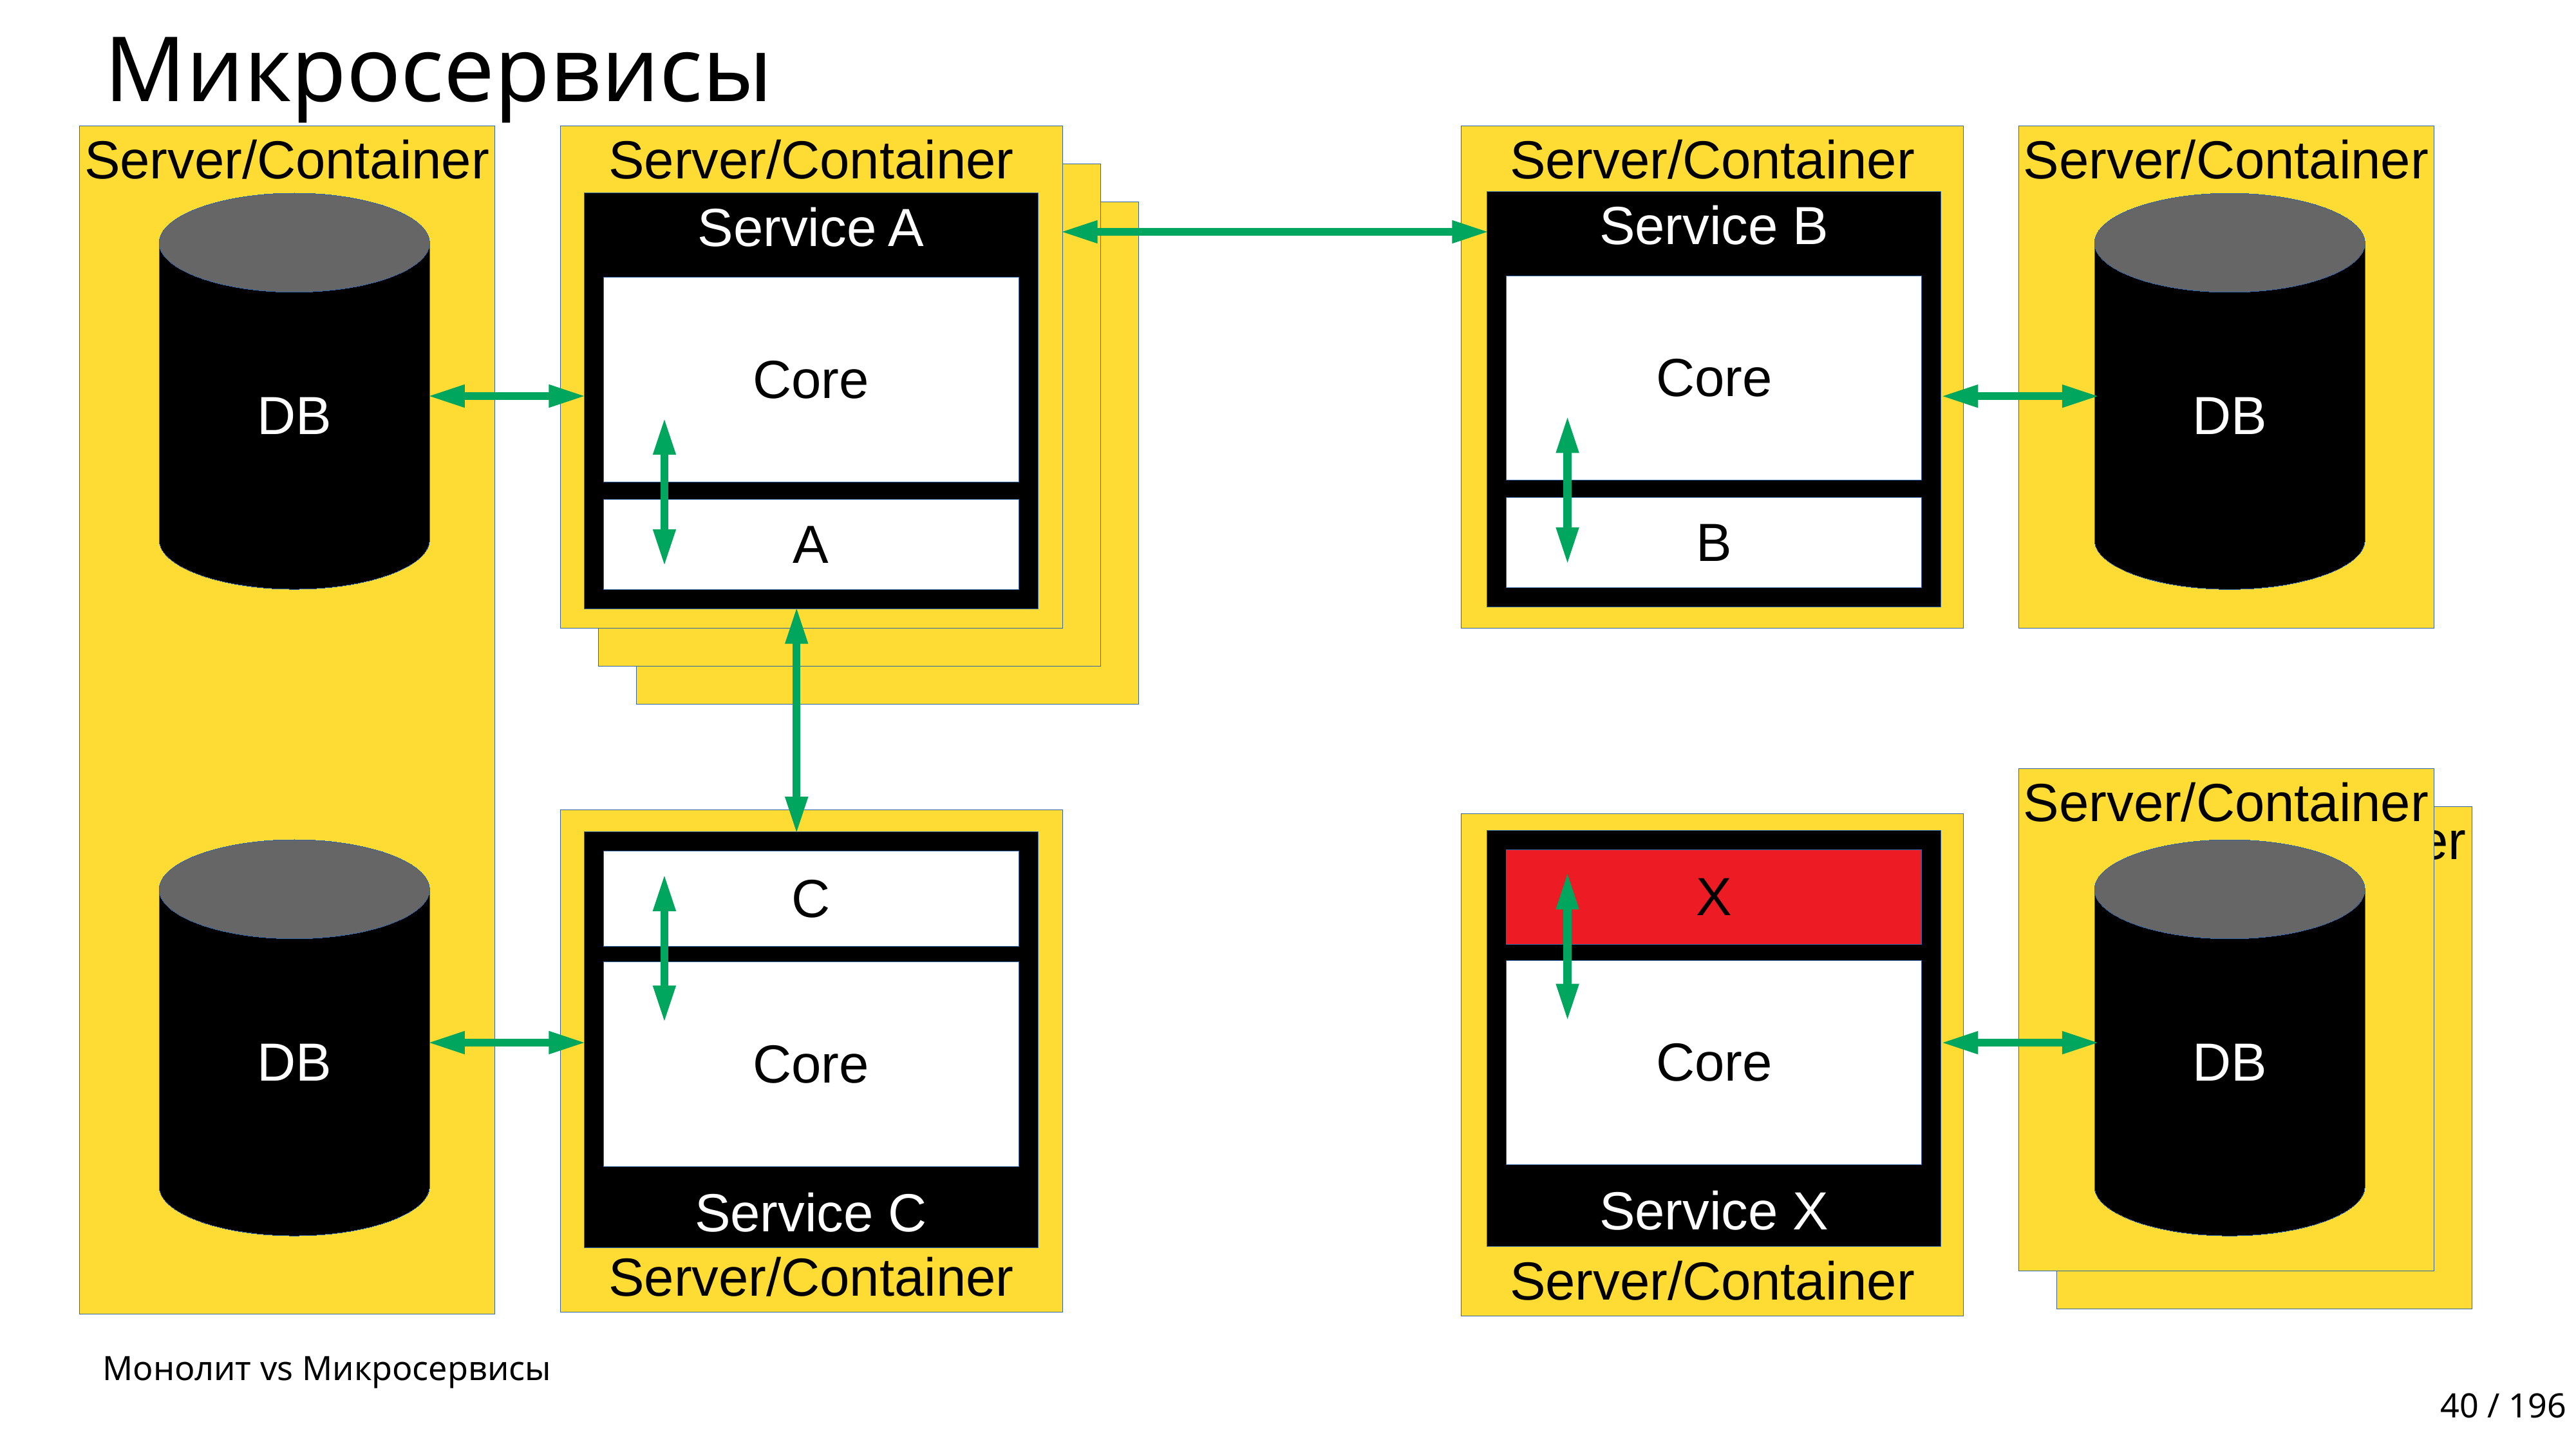

Микросервисы
Server/Container
Server/Container
Server/Container
Server/Container
Server/Container
Service B
DB
Service A
DB
Server/Container
Core
Core
B
A
Server/Container
Server/Container
Server/Container
Server/Container
Service X
Service C
DB
DB
X
C
Core
Core
# Монолит vs Микросервисы